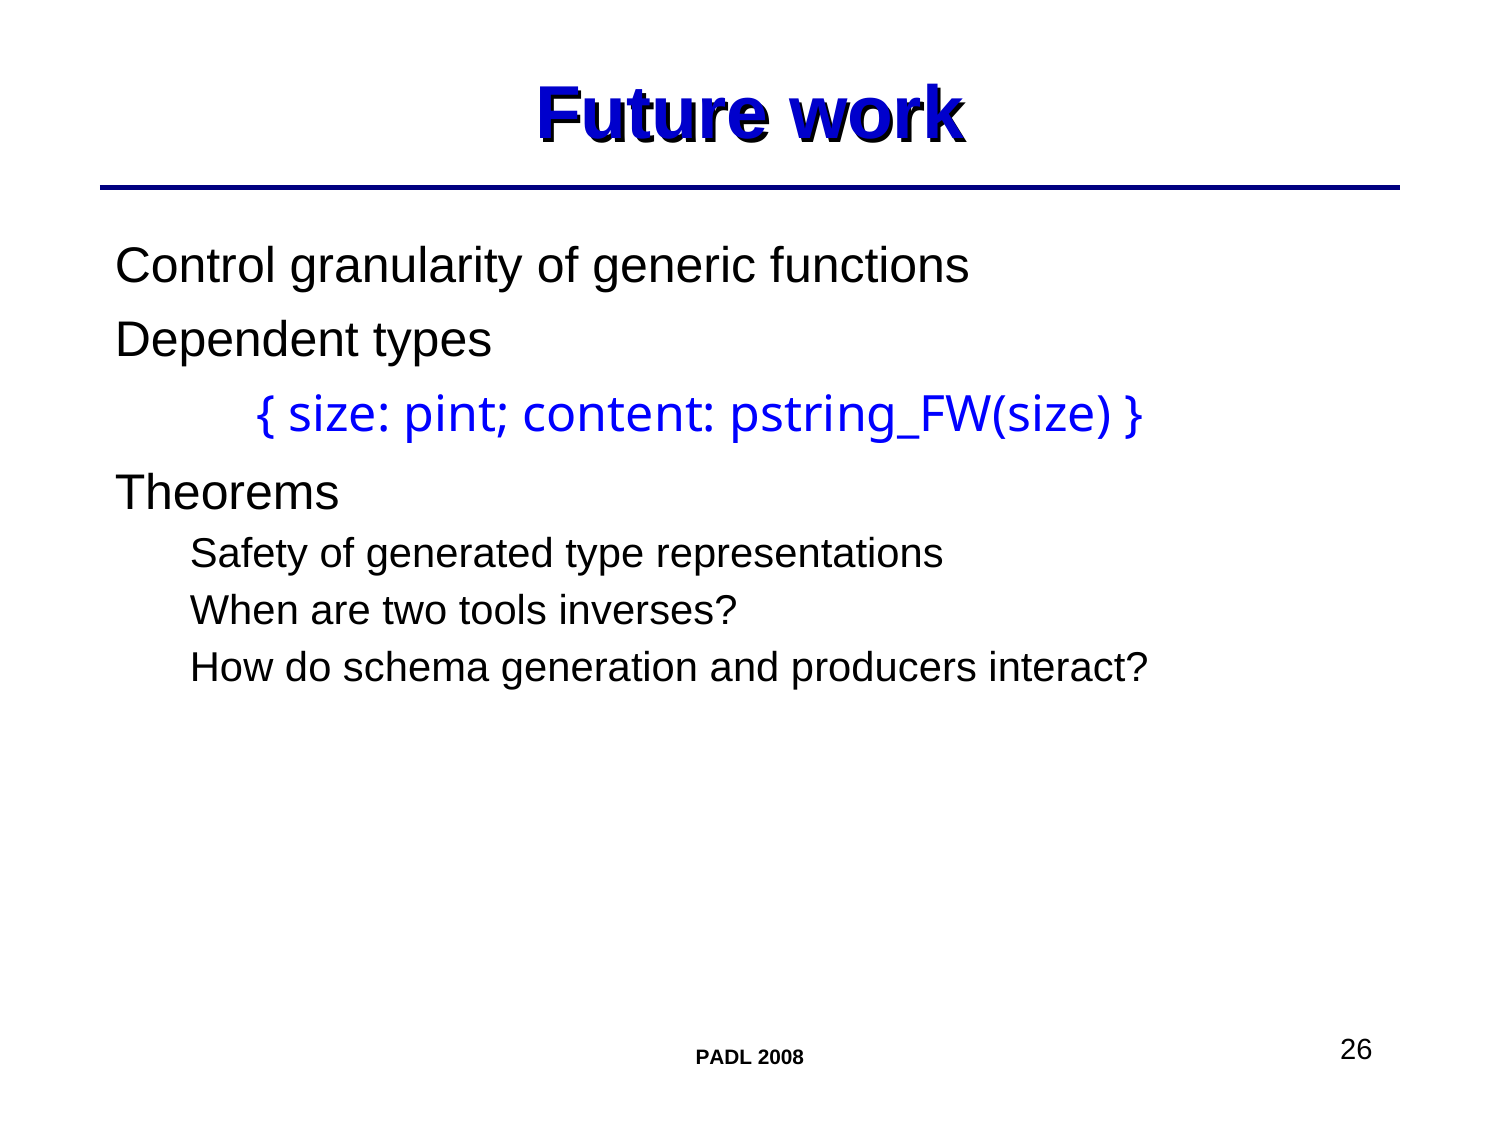

# Future work
Control granularity of generic functions
Dependent types
{ size: pint; content: pstring_FW(size) }
Theorems
Safety of generated type representations
When are two tools inverses?
How do schema generation and producers interact?
26